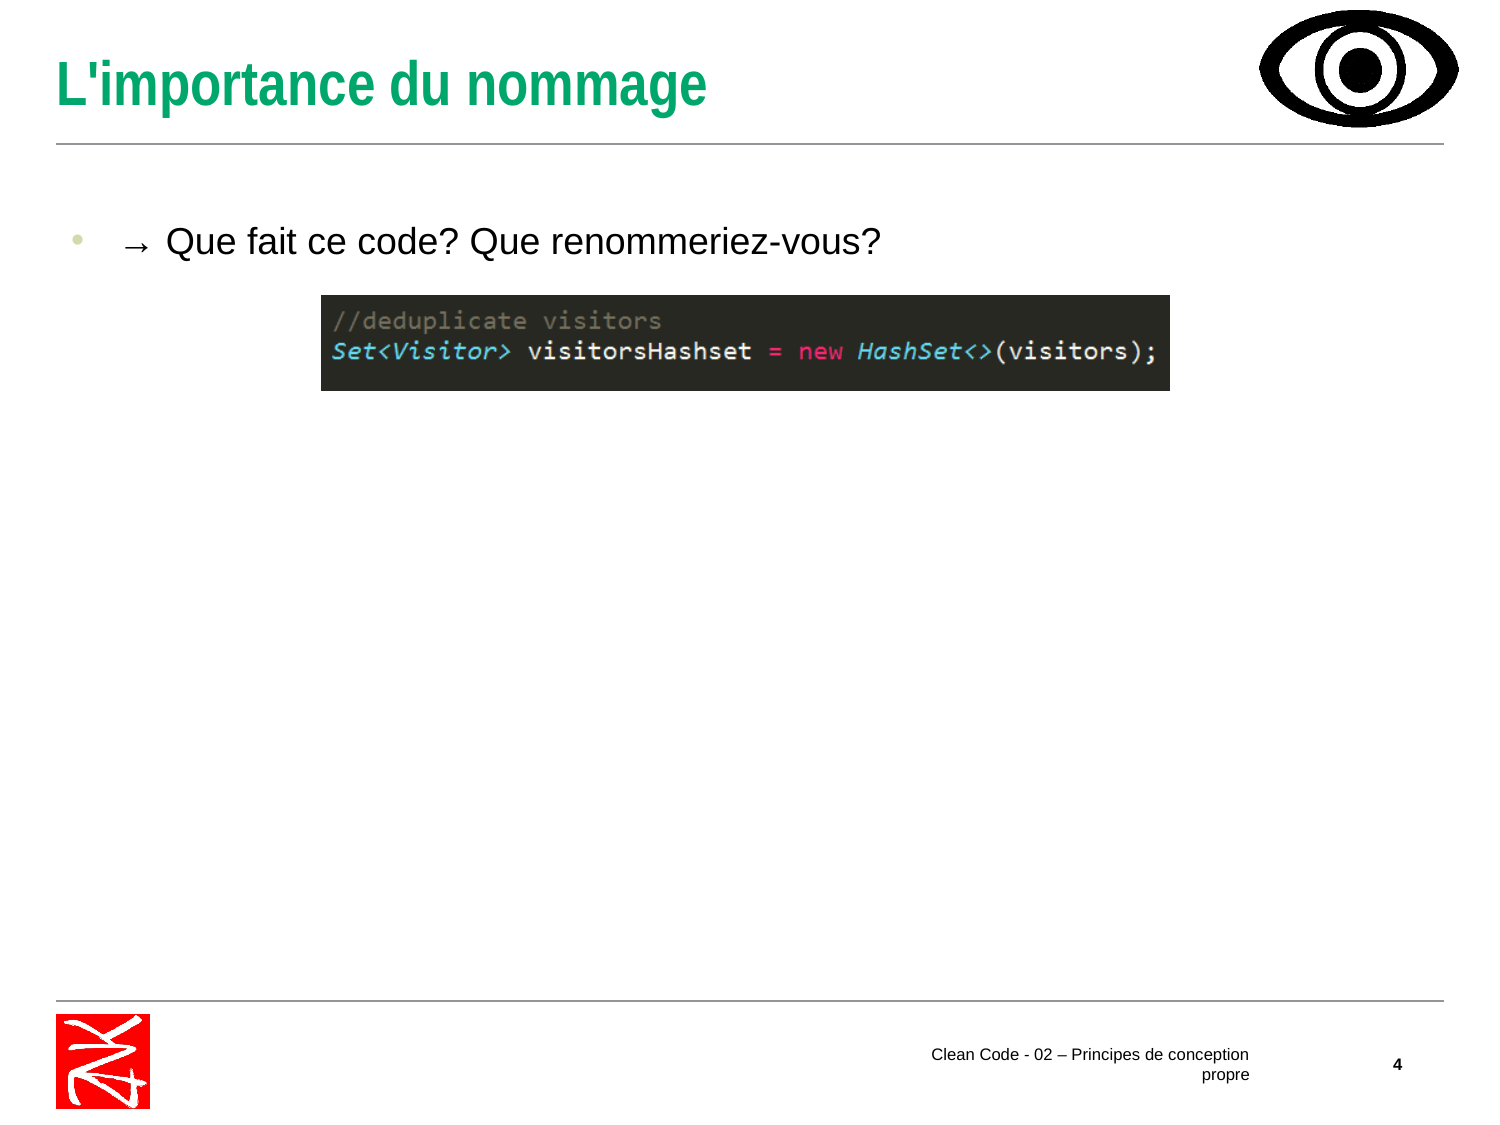

# L'importance du nommage
→ Que fait ce code? Que renommeriez-vous?
Clean Code - 02 – Principes de conception propre